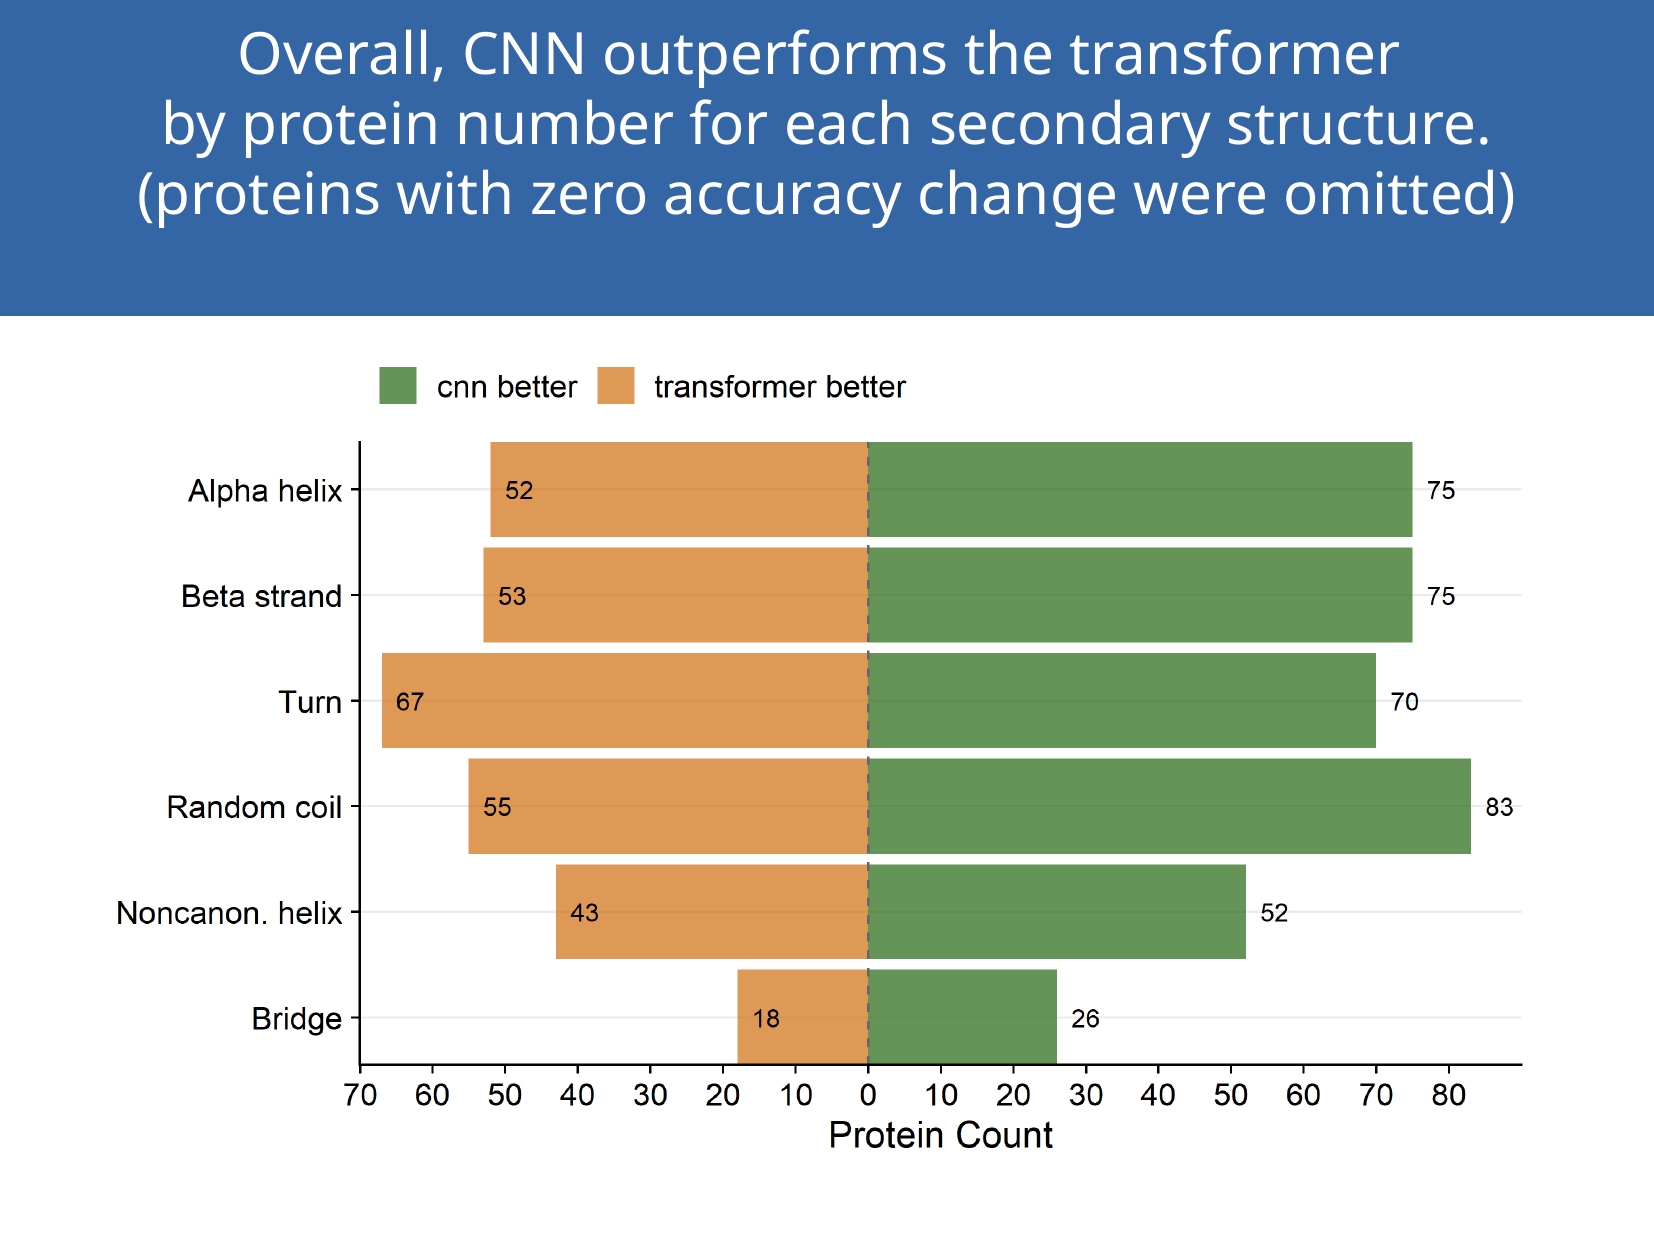

Overall, CNN outperforms the transformer
by protein number for each secondary structure.
(proteins with zero accuracy change were omitted)